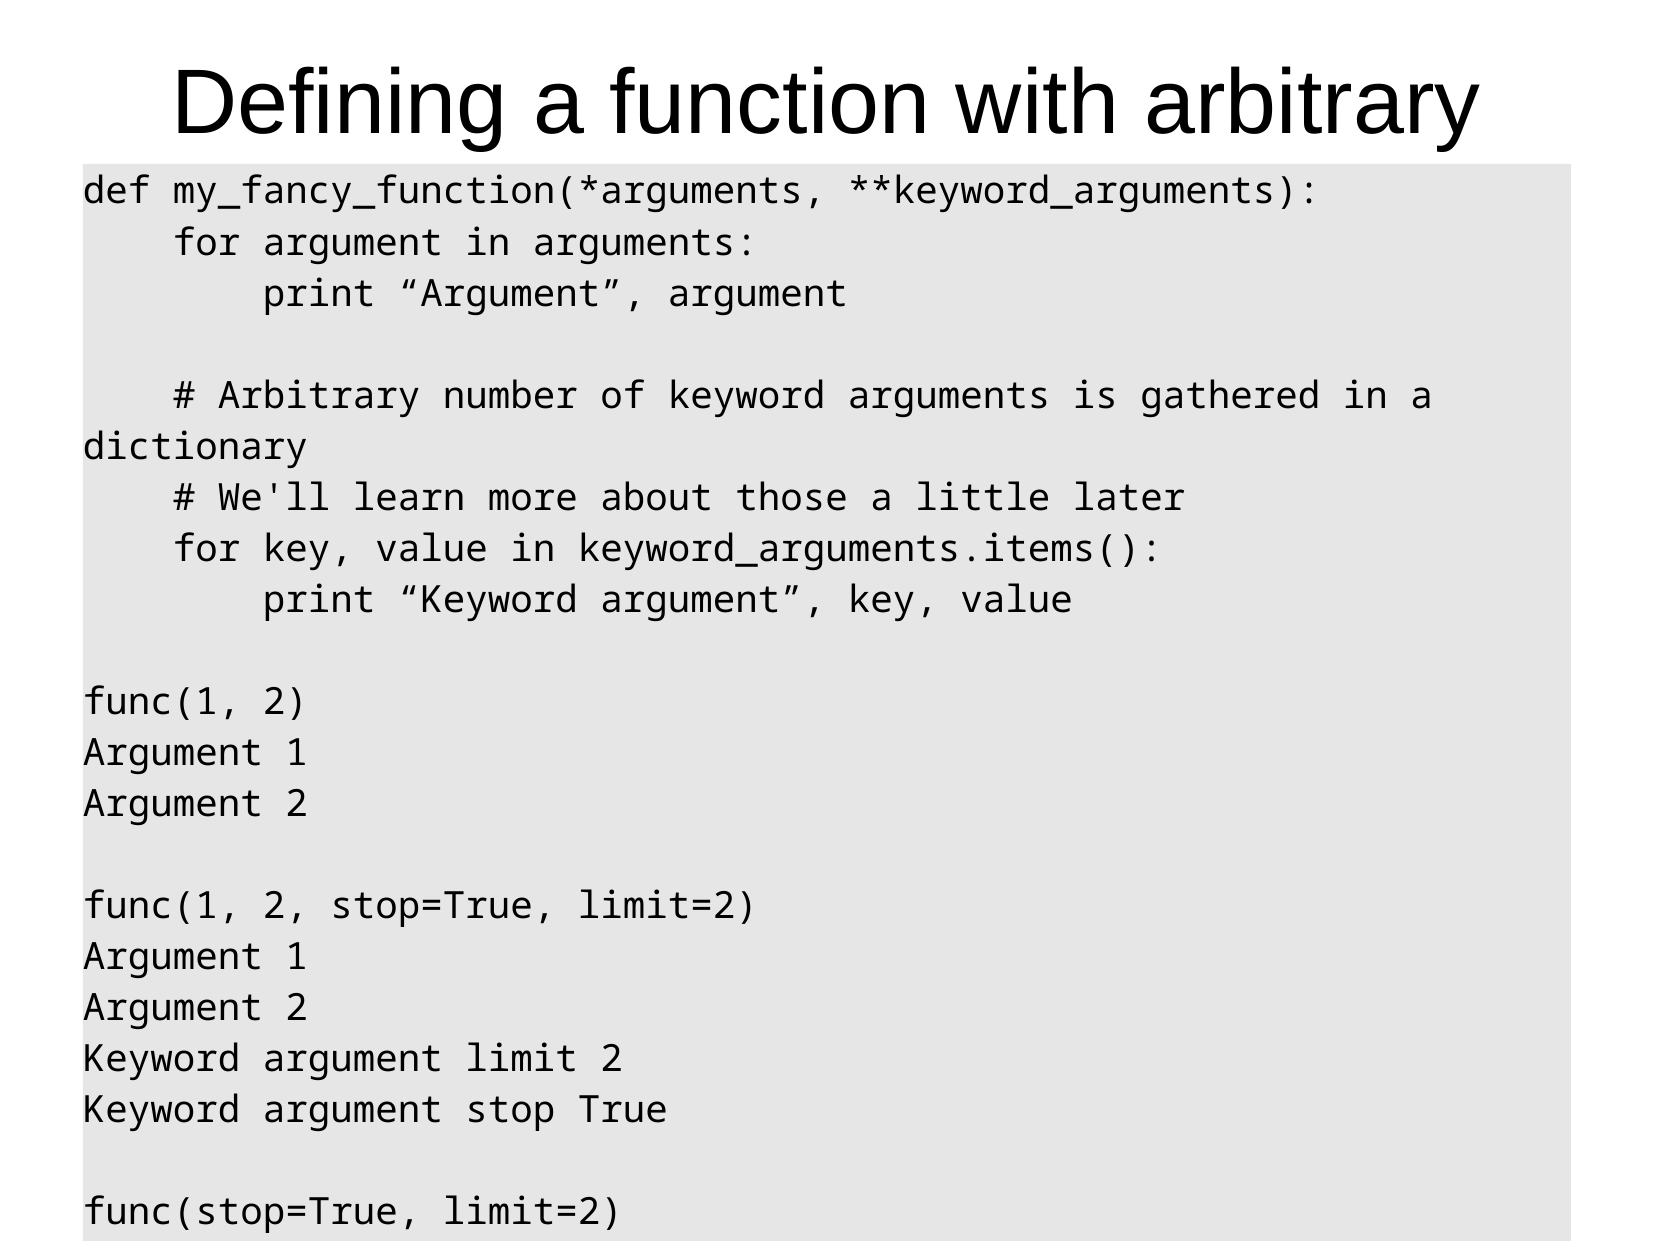

# Defining a function with arbitrary number of args
def my_fancy_function(*arguments, **keyword_arguments):
 for argument in arguments:
 print “Argument”, argument
 # Arbitrary number of keyword arguments is gathered in a dictionary
 # We'll learn more about those a little later
 for key, value in keyword_arguments.items():
 print “Keyword argument”, key, value
func(1, 2)
Argument 1
Argument 2
func(1, 2, stop=True, limit=2)
Argument 1
Argument 2
Keyword argument limit 2
Keyword argument stop True
func(stop=True, limit=2)
Keyword argument limit 2
Keyword argument stop True